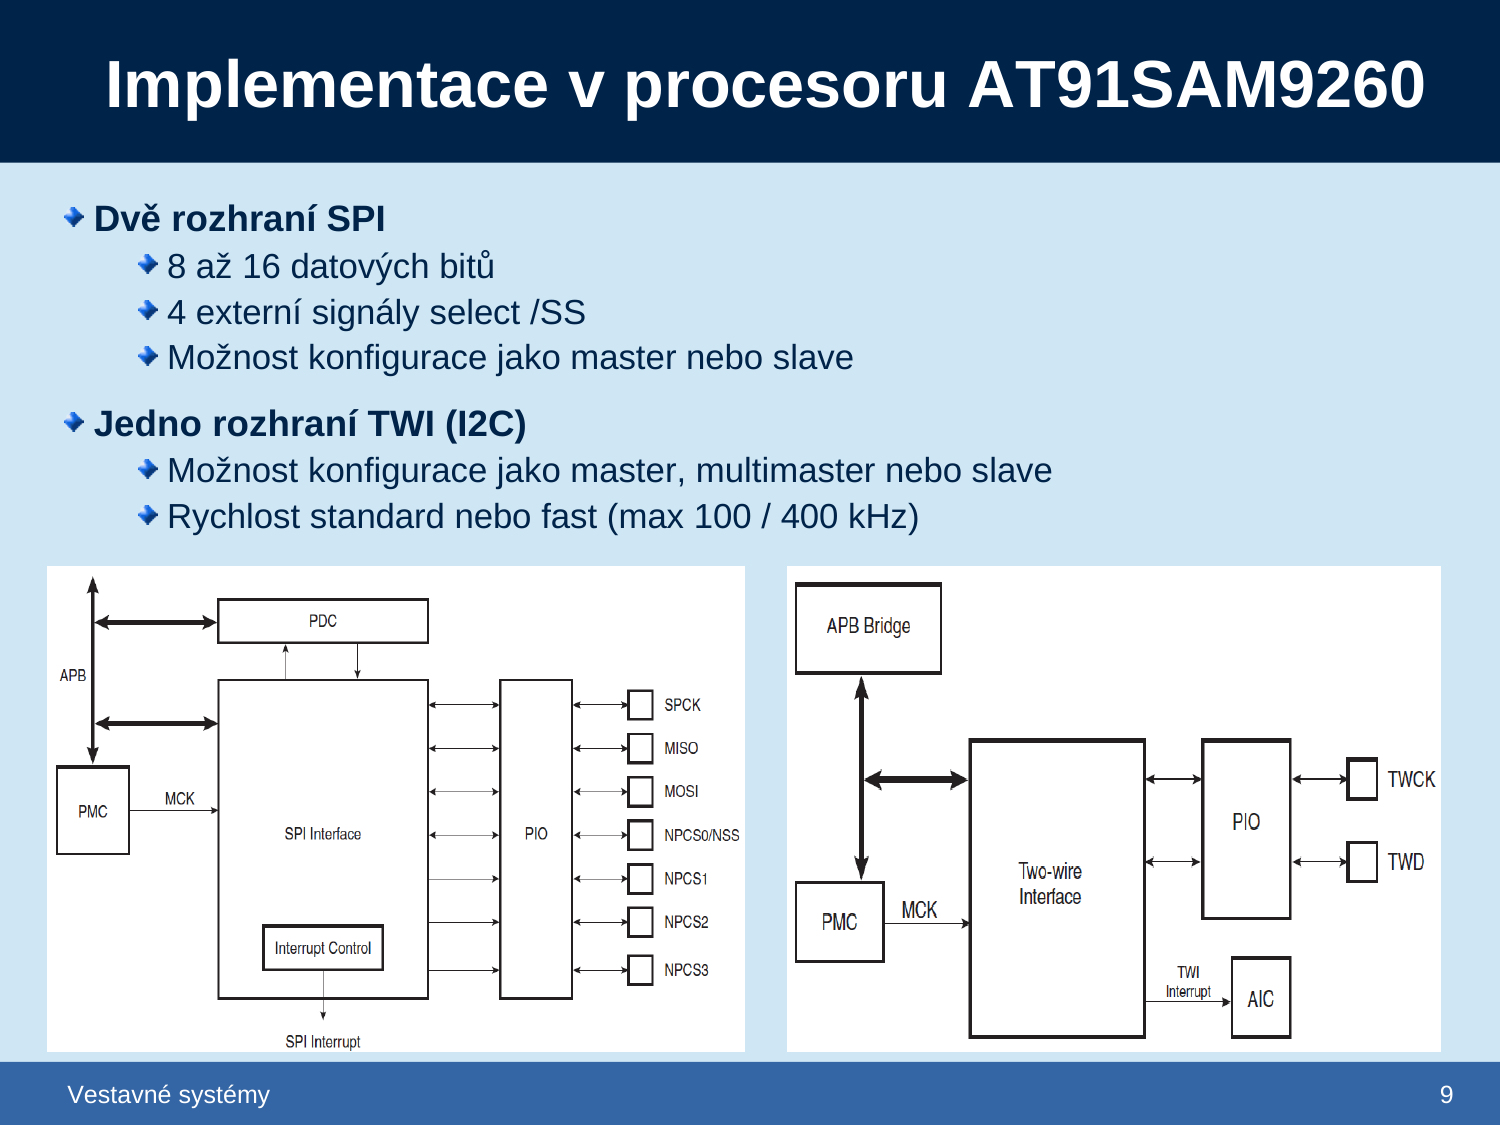

# Implementace v procesoru AT91SAM9260
Dvě rozhraní SPI
8 až 16 datových bitů
4 externí signály select /SS
Možnost konfigurace jako master nebo slave
Jedno rozhraní TWI (I2C)
Možnost konfigurace jako master, multimaster nebo slave
Rychlost standard nebo fast (max 100 / 400 kHz)